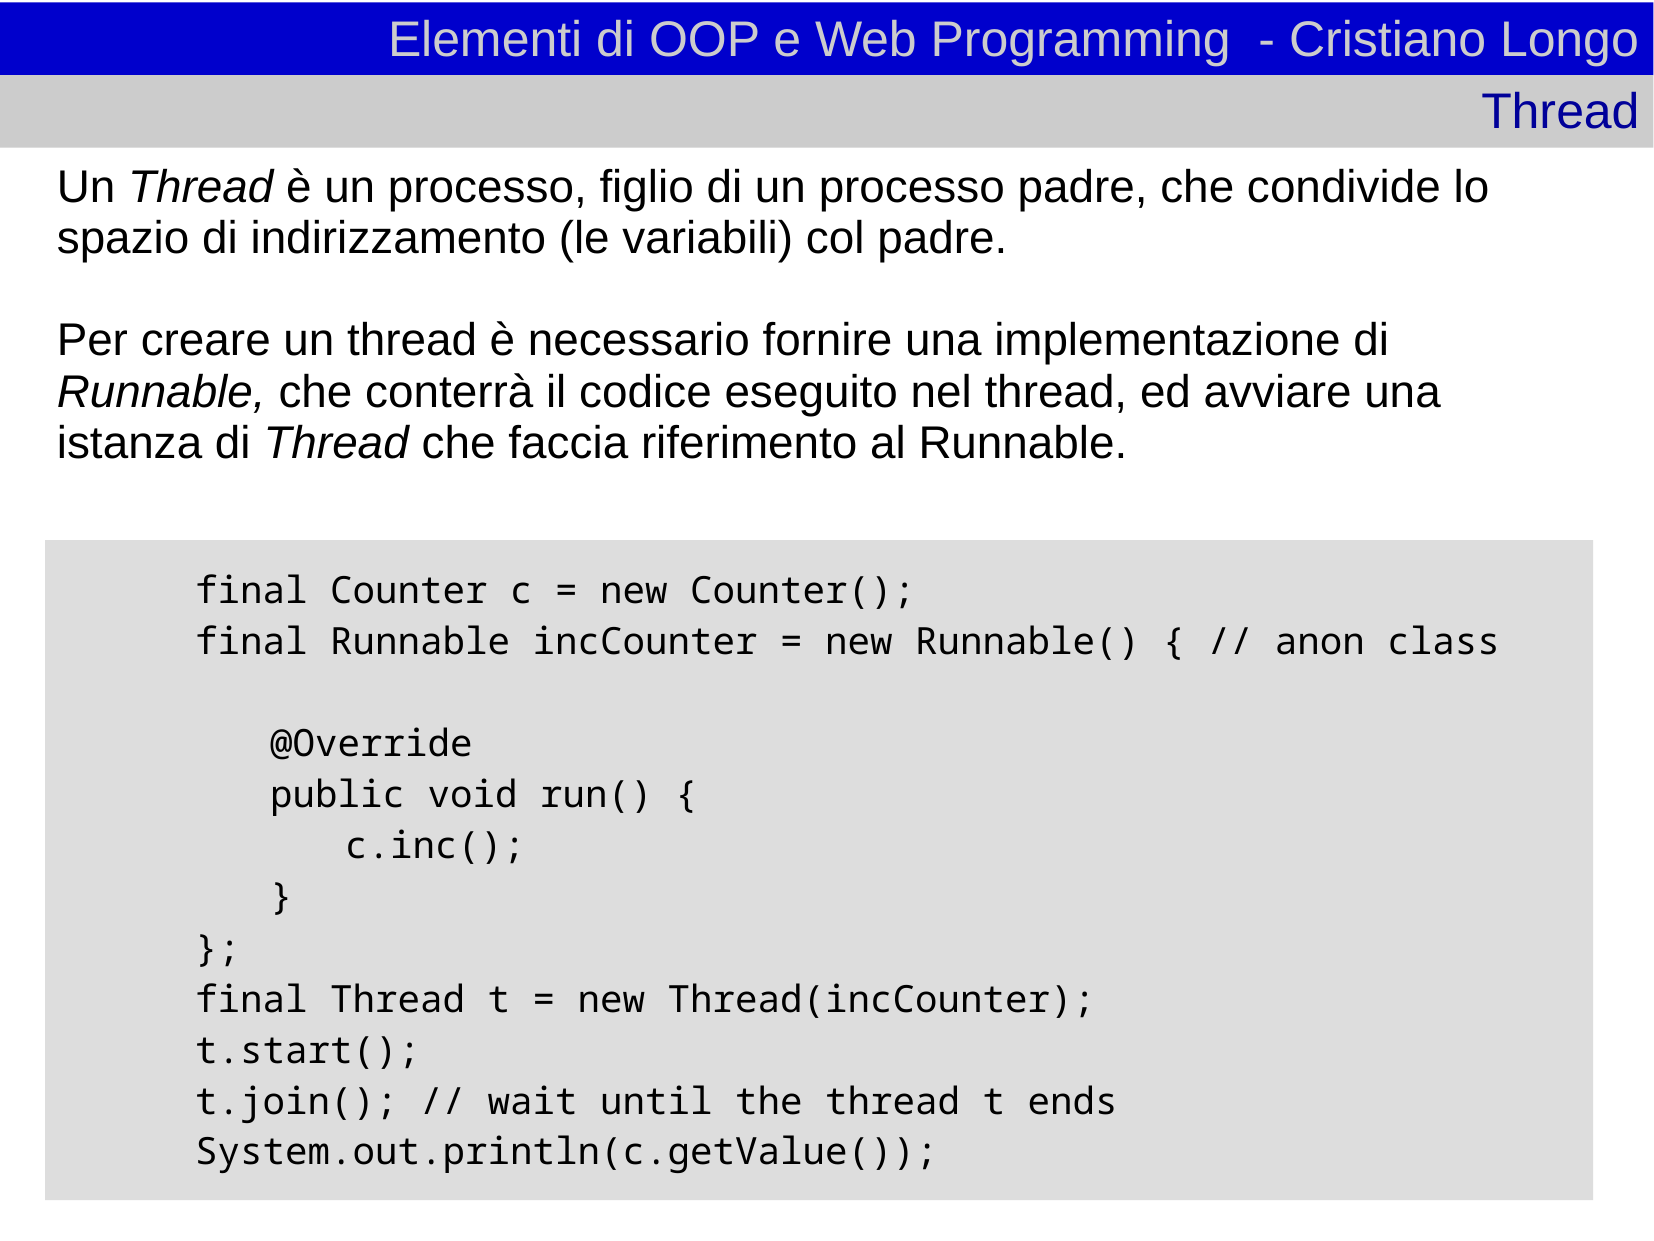

# Elementi di OOP e Web Programming - Cristiano Longo
Thread
Un Thread è un processo, figlio di un processo padre, che condivide lo spazio di indirizzamento (le variabili) col padre.
Per creare un thread è necessario fornire una implementazione di Runnable, che conterrà il codice eseguito nel thread, ed avviare una istanza di Thread che faccia riferimento al Runnable.
		final Counter c = new Counter();
		final Runnable incCounter = new Runnable() { // anon class
			@Override
			public void run() {
				c.inc();
			}
		};
		final Thread t = new Thread(incCounter);
		t.start();
		t.join(); // wait until the thread t ends
		System.out.println(c.getValue());